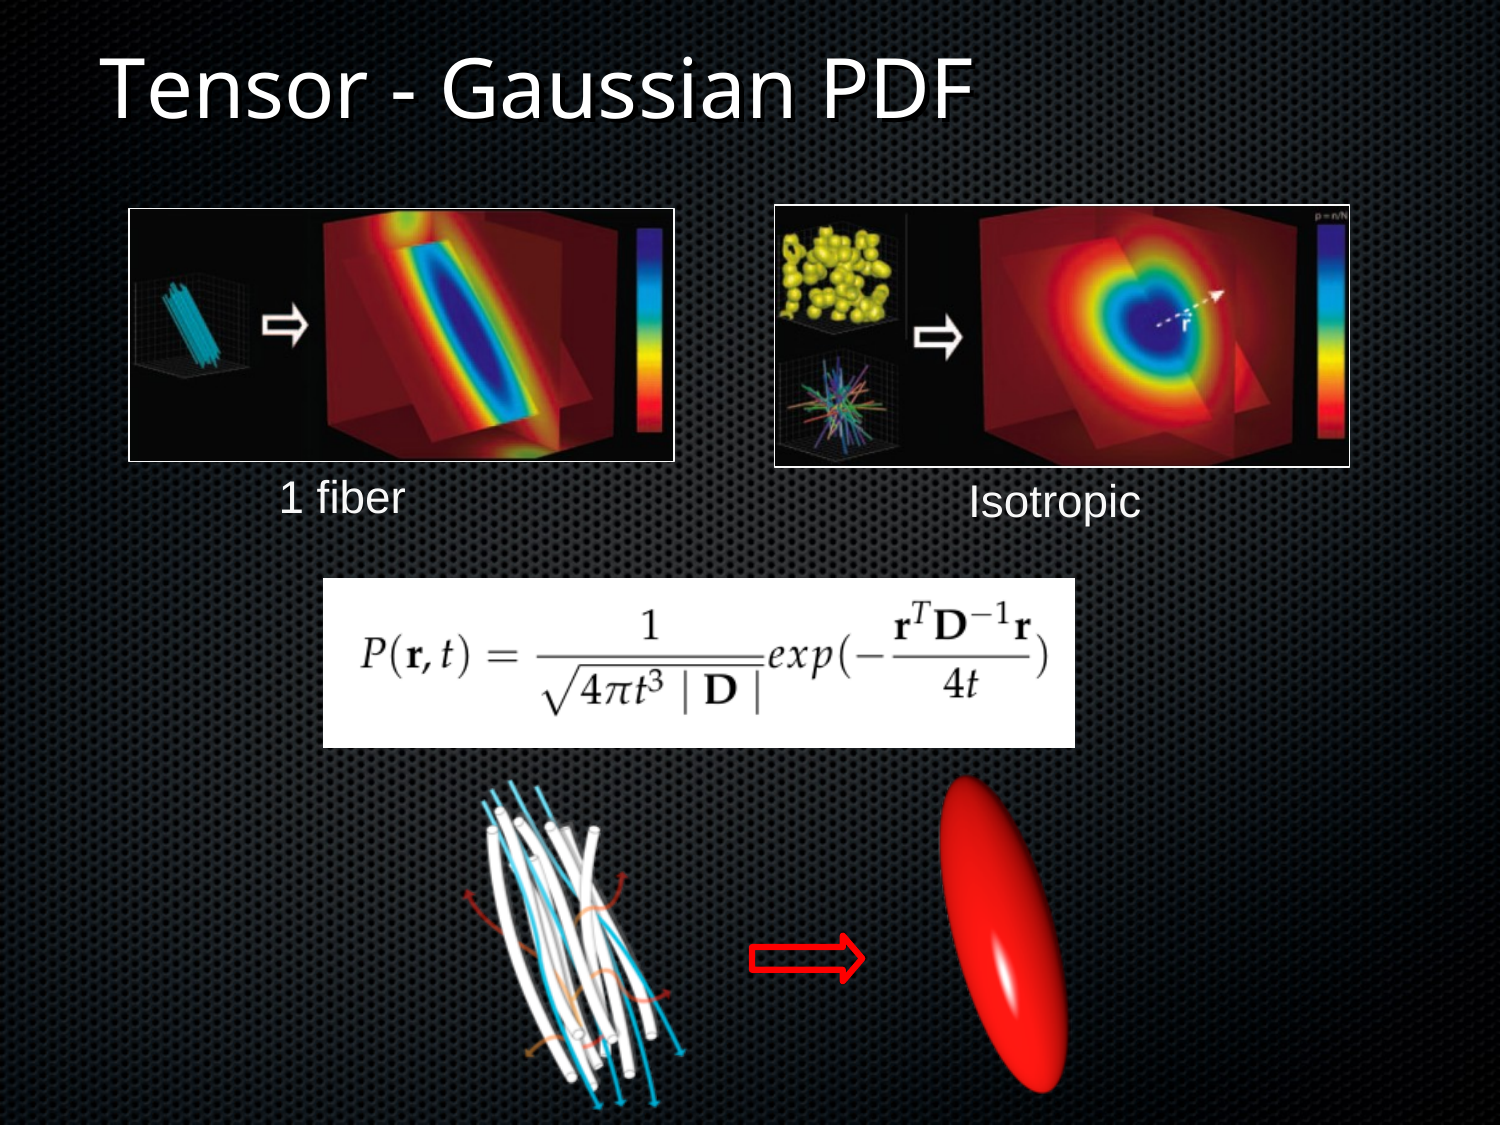

# Tensor - Gaussian PDF
Isotropic
1 fiber